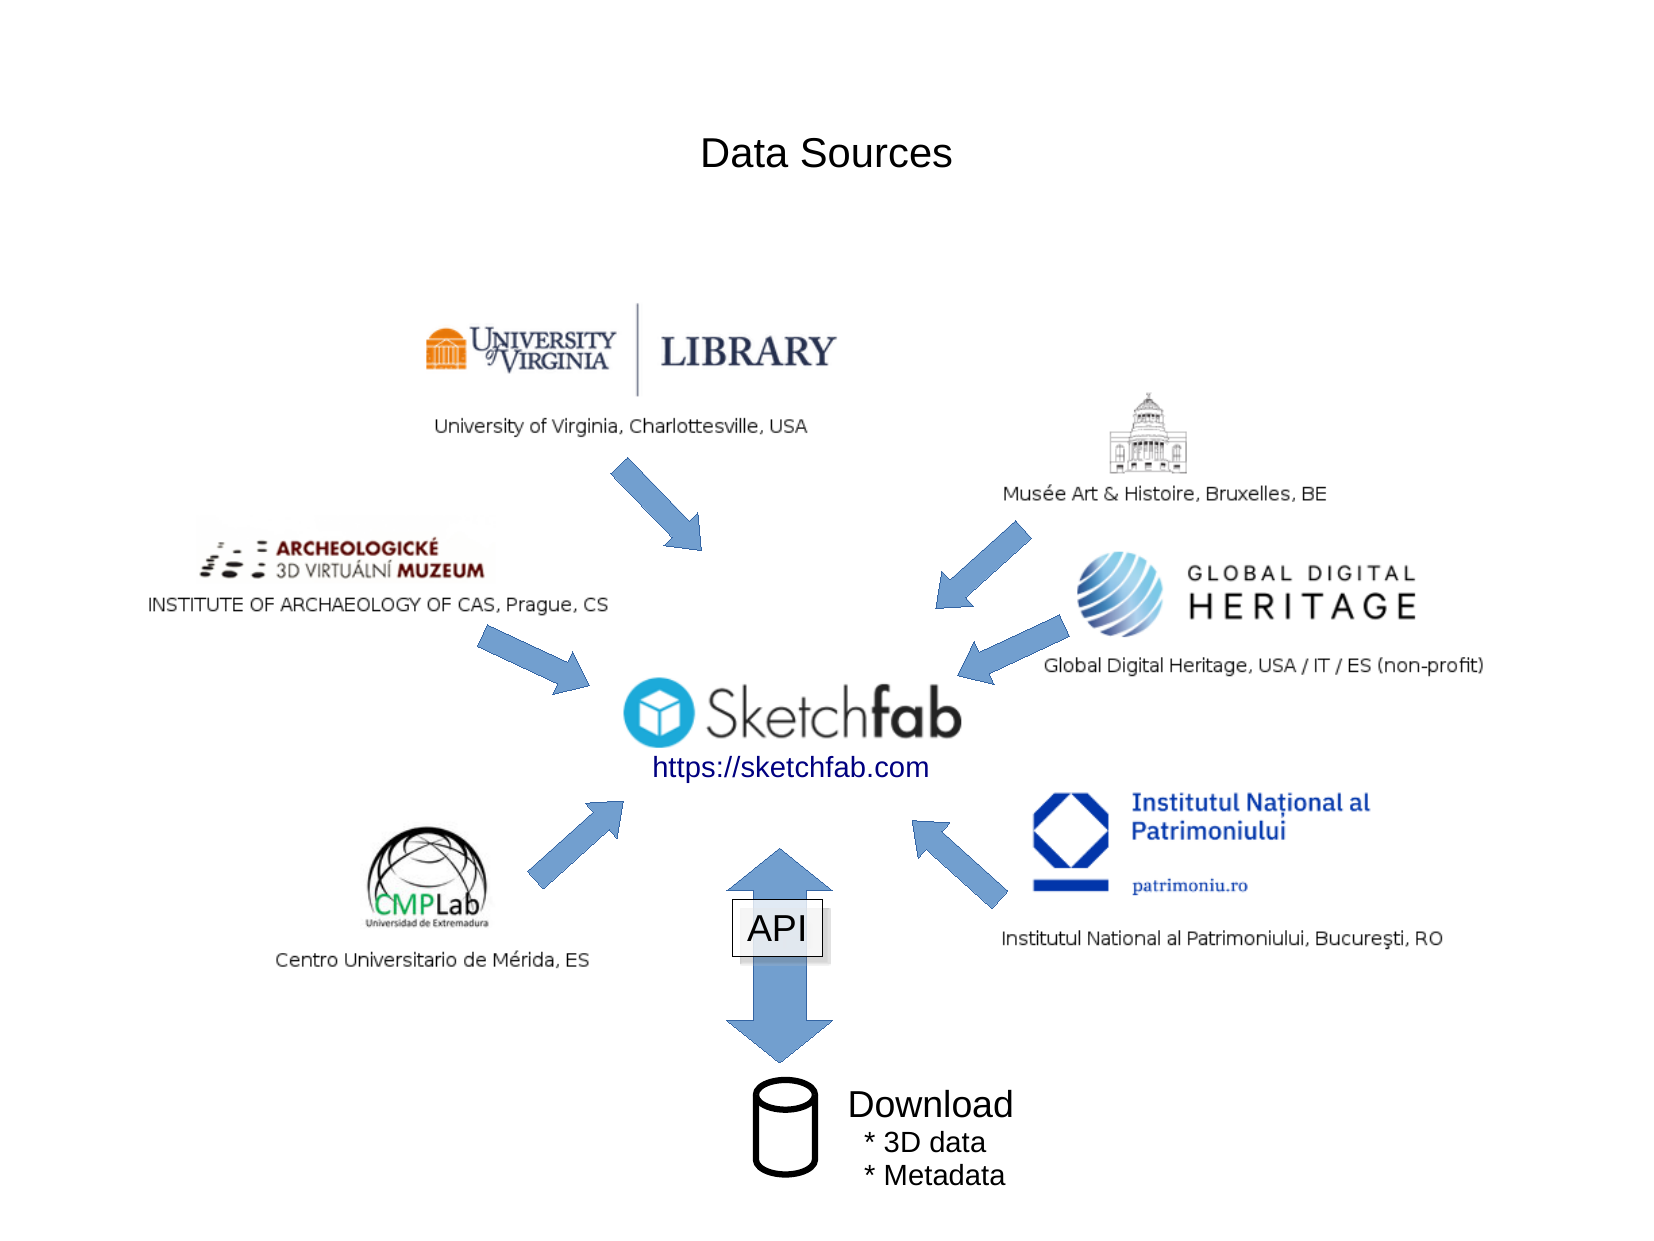

# Data Sources
https://sketchfab.com
API
Download
 * 3D data
 * Metadata